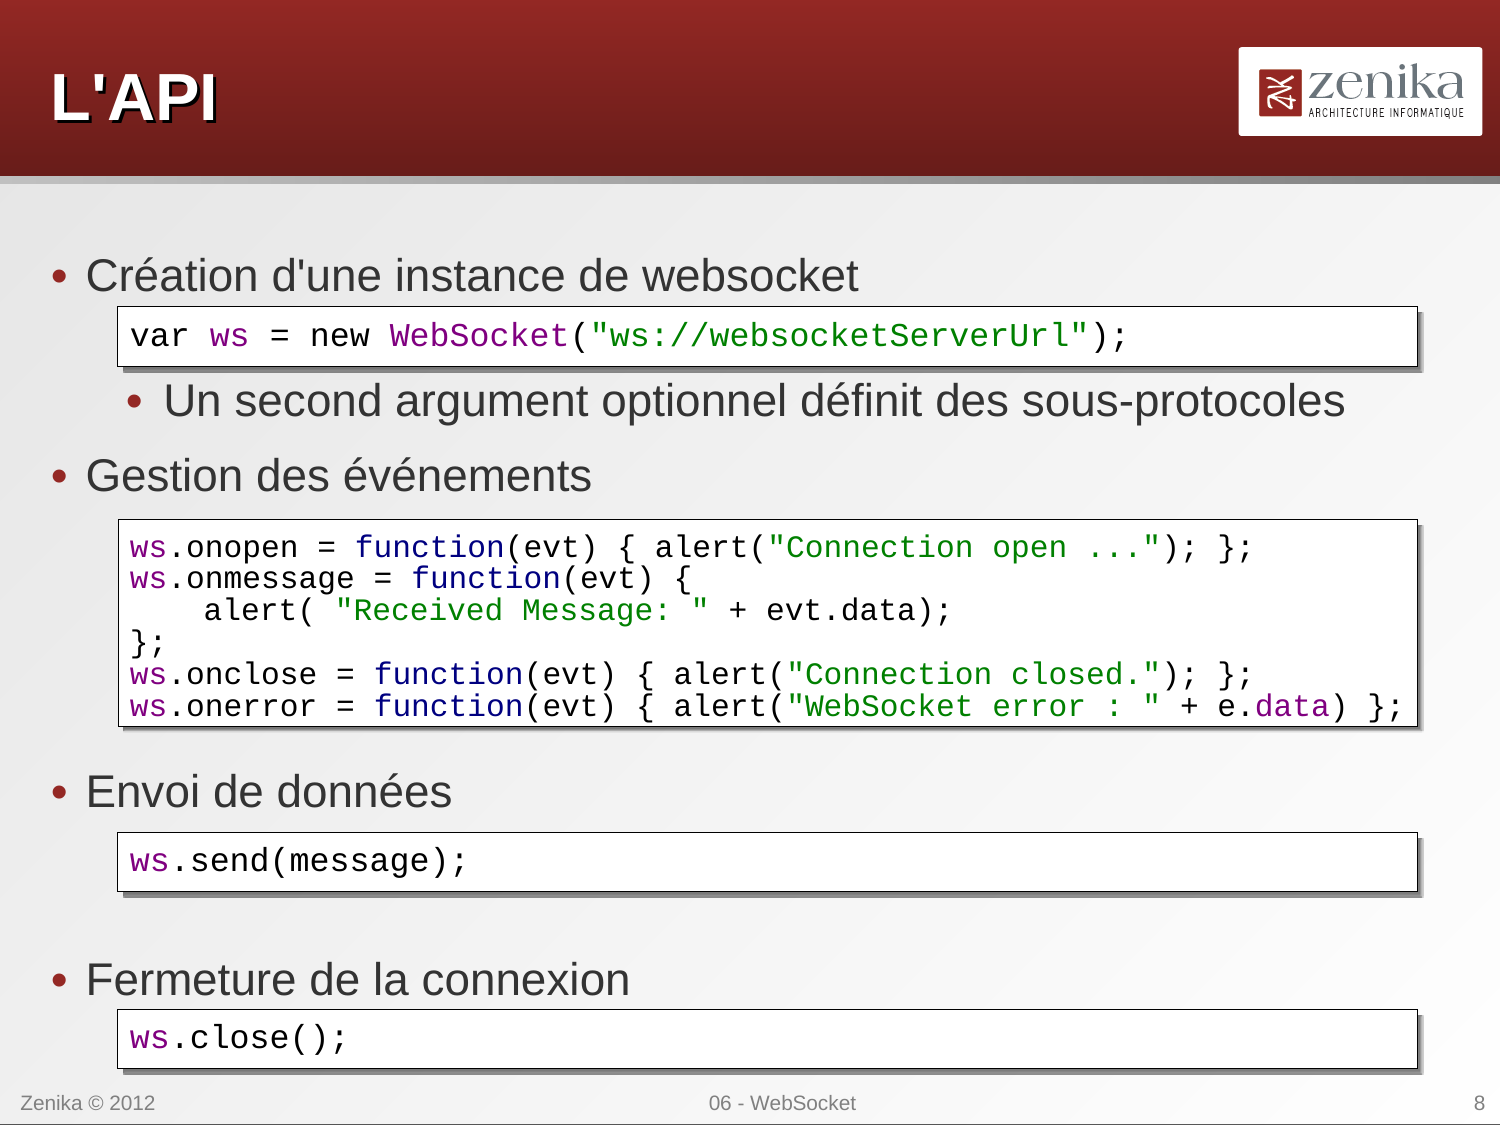

# L'API
Création d'une instance de websocket
Un second argument optionnel définit des sous-protocoles
Gestion des événements
Envoi de données
Fermeture de la connexion
var ws = new WebSocket("ws://websocketServerUrl");
ws.onopen = function(evt) { alert("Connection open ..."); };
ws.onmessage = function(evt) {
	alert( "Received Message: " + evt.data);
};
ws.onclose = function(evt) { alert("Connection closed."); };
ws.onerror = function(evt) { alert("WebSocket error : " + e.data) };
ws.send(message);
ws.close();